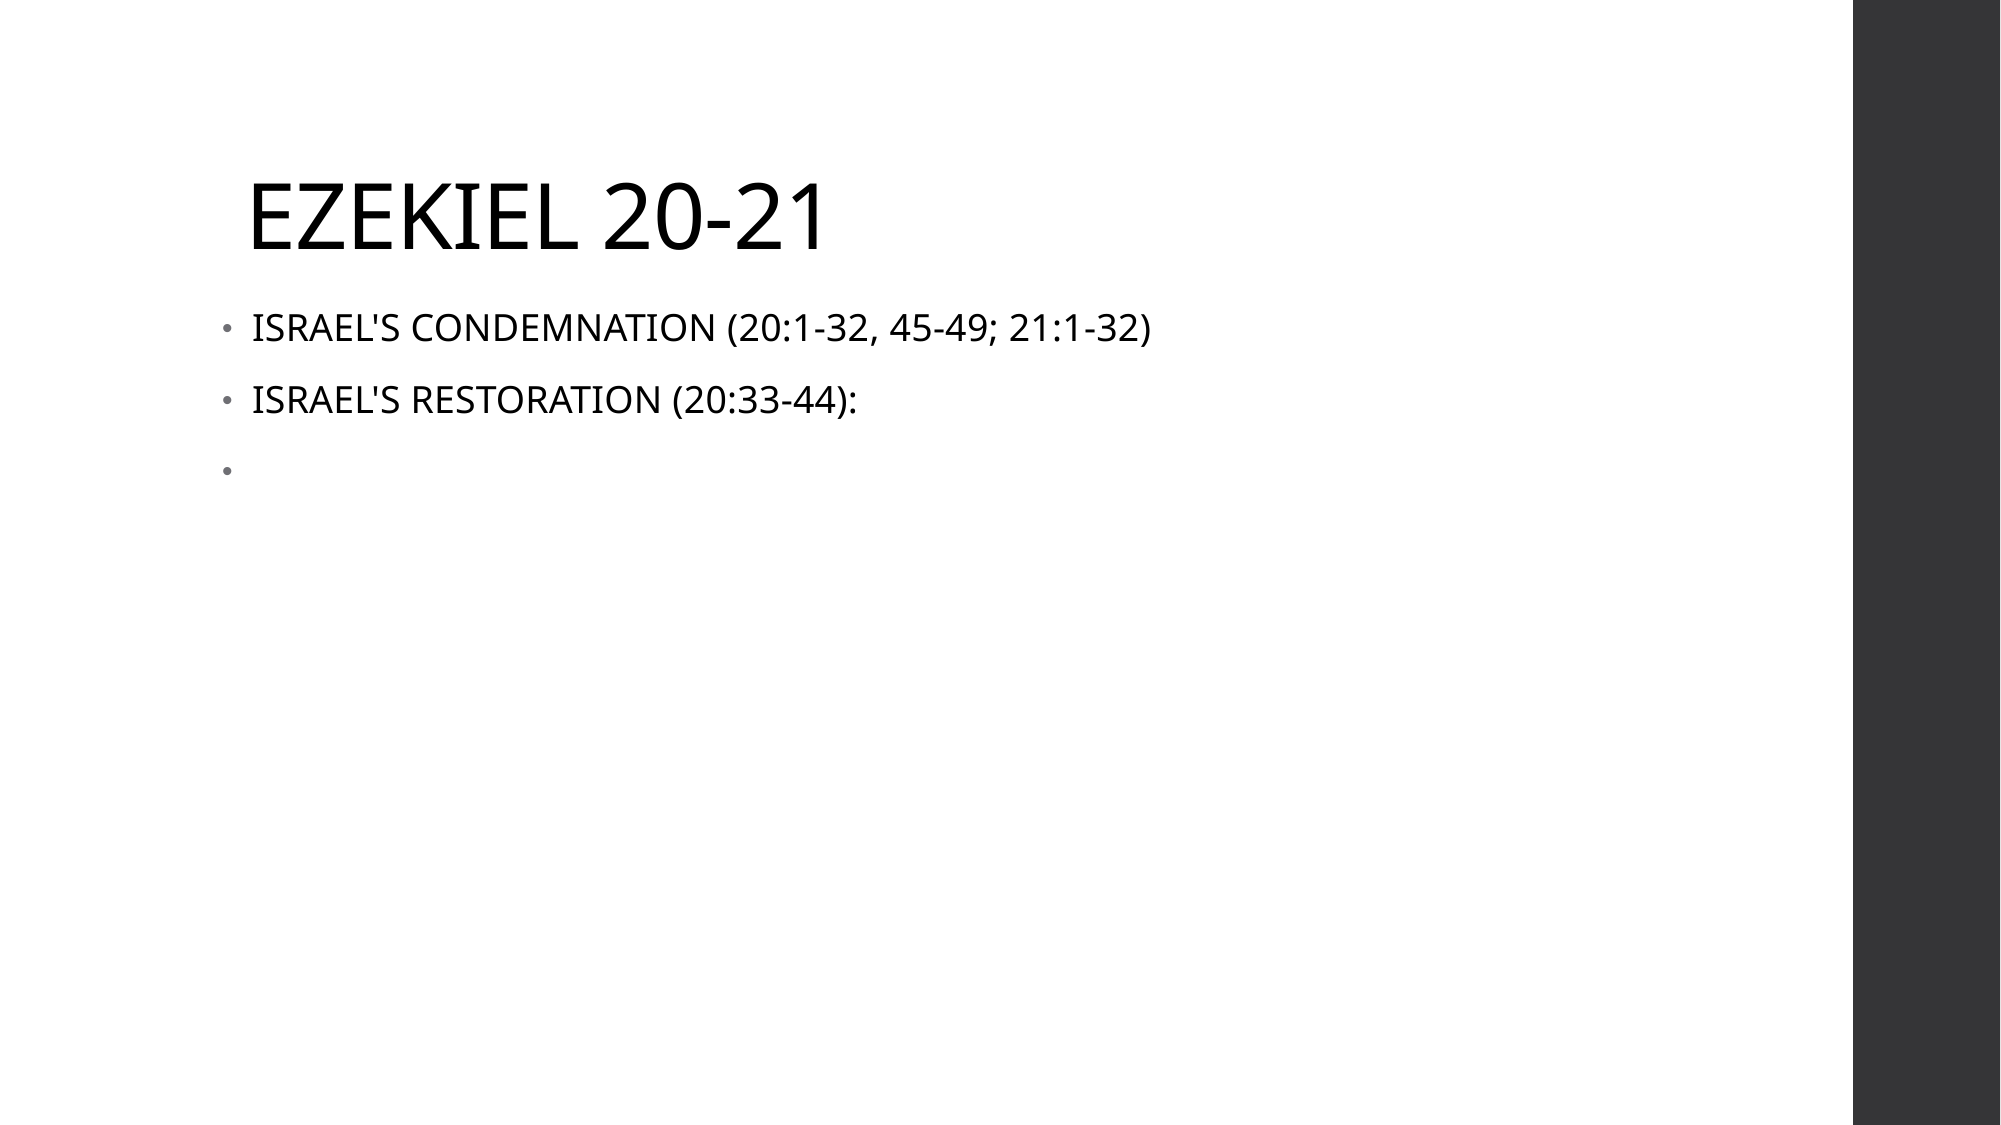

# EZEKIEL 20-21
ISRAEL'S CONDEMNATION (20:1-32, 45-49; 21:1-32)
ISRAEL'S RESTORATION (20:33-44):